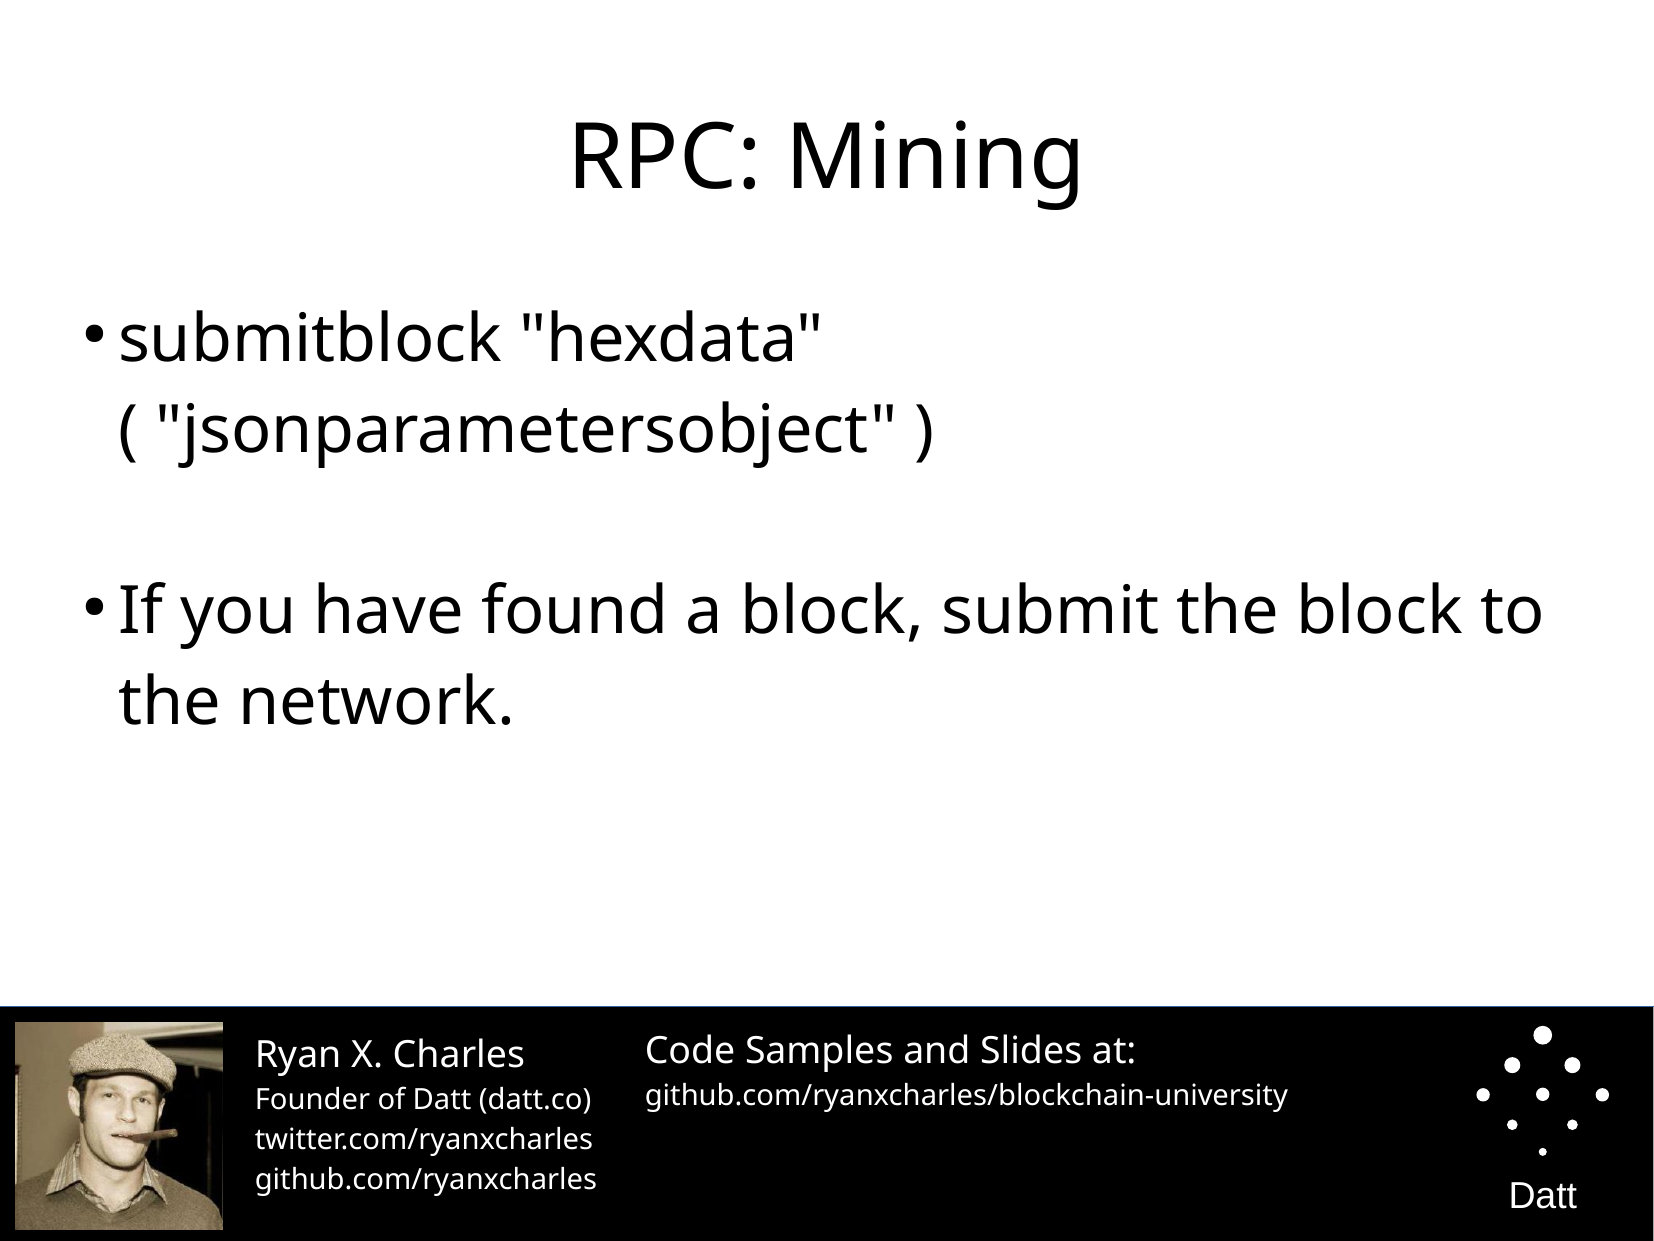

# RPC: Mining
submitblock "hexdata" ( "jsonparametersobject" )
If you have found a block, submit the block to the network.
Code Samples and Slides at:
github.com/ryanxcharles/blockchain-university
Ryan X. Charles
Founder of Datt (datt.co)
twitter.com/ryanxcharles
github.com/ryanxcharles
Datt